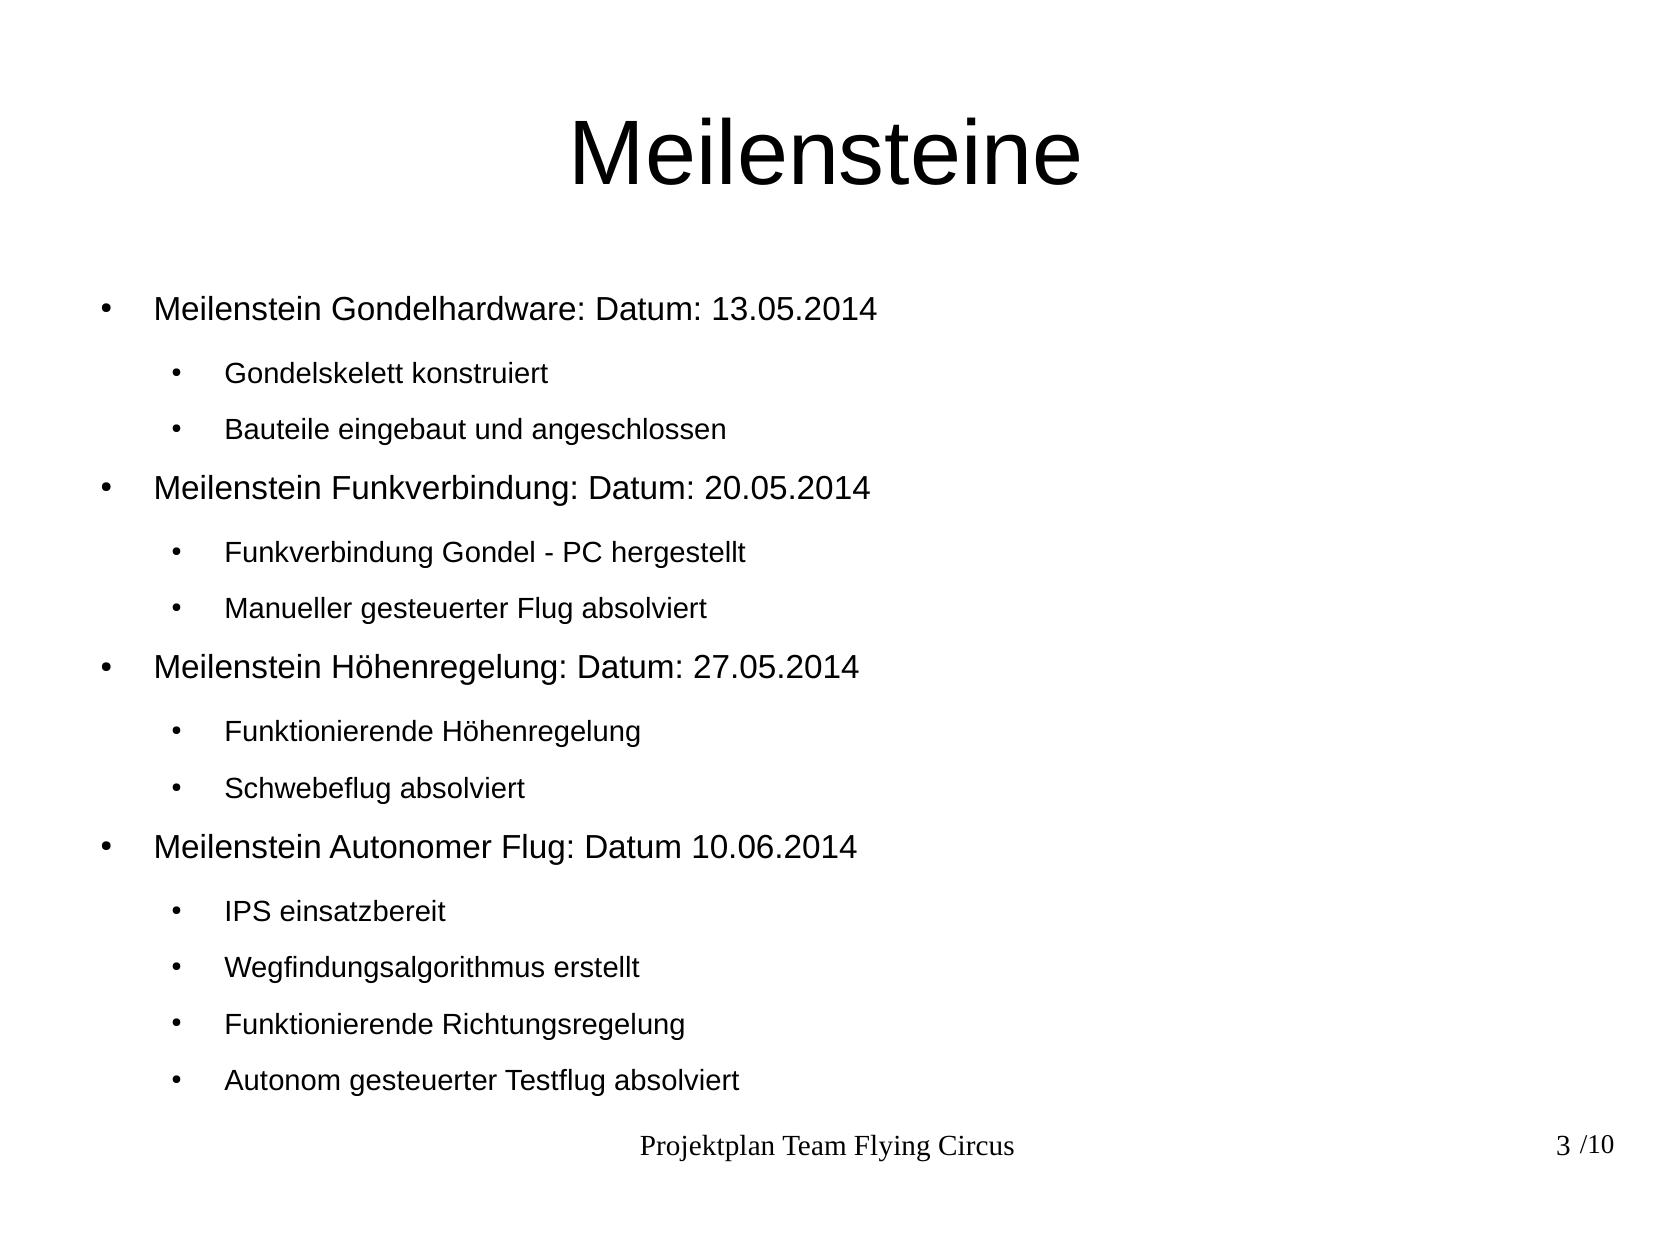

# Meilensteine
Meilenstein Gondelhardware: Datum: 13.05.2014
Gondelskelett konstruiert
Bauteile eingebaut und angeschlossen
Meilenstein Funkverbindung: Datum: 20.05.2014
Funkverbindung Gondel - PC hergestellt
Manueller gesteuerter Flug absolviert
Meilenstein Höhenregelung: Datum: 27.05.2014
Funktionierende Höhenregelung
Schwebeflug absolviert
Meilenstein Autonomer Flug: Datum 10.06.2014
IPS einsatzbereit
Wegfindungsalgorithmus erstellt
Funktionierende Richtungsregelung
Autonom gesteuerter Testflug absolviert
/10
Projektplan Team Flying Circus
3